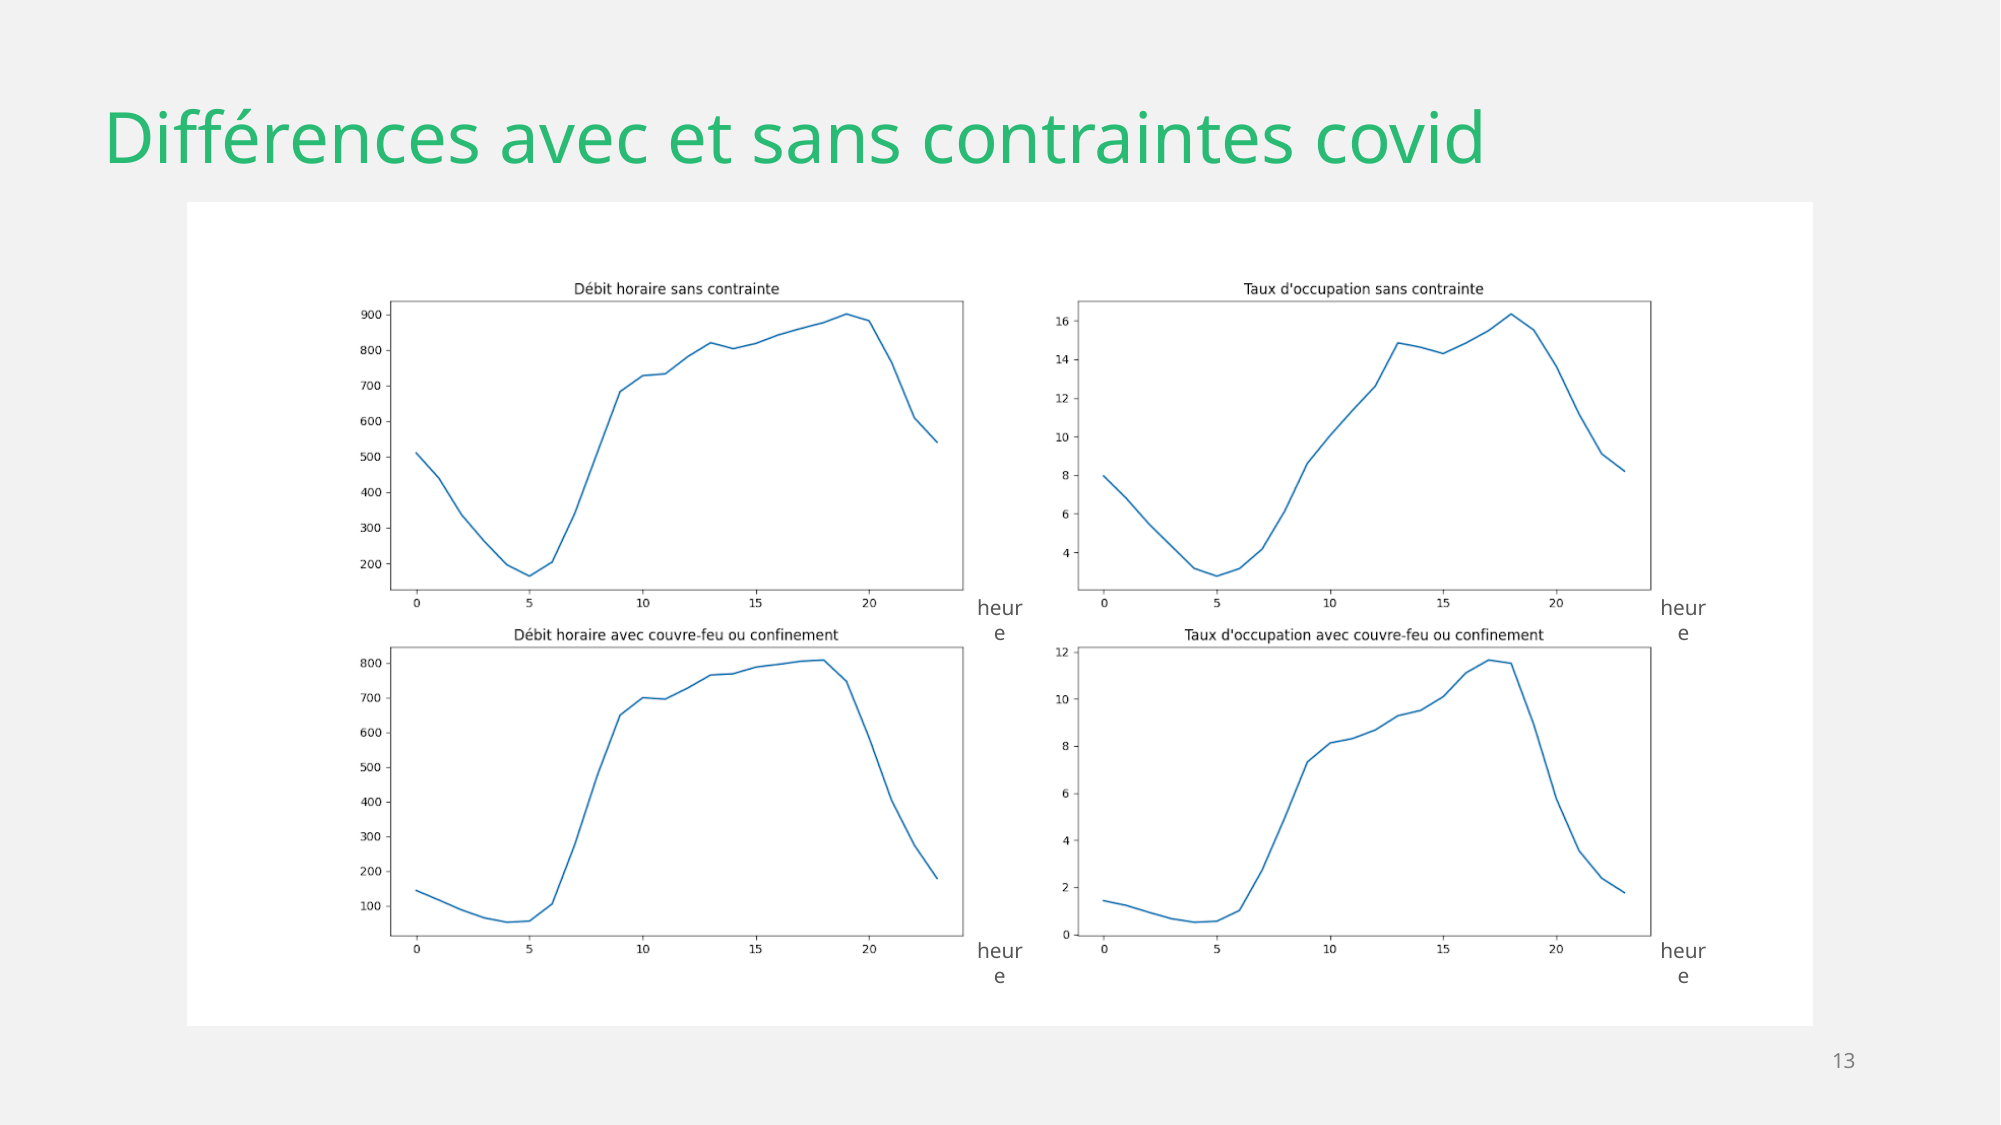

# Différences avec et sans contraintes covid
heure
heure
heure
heure